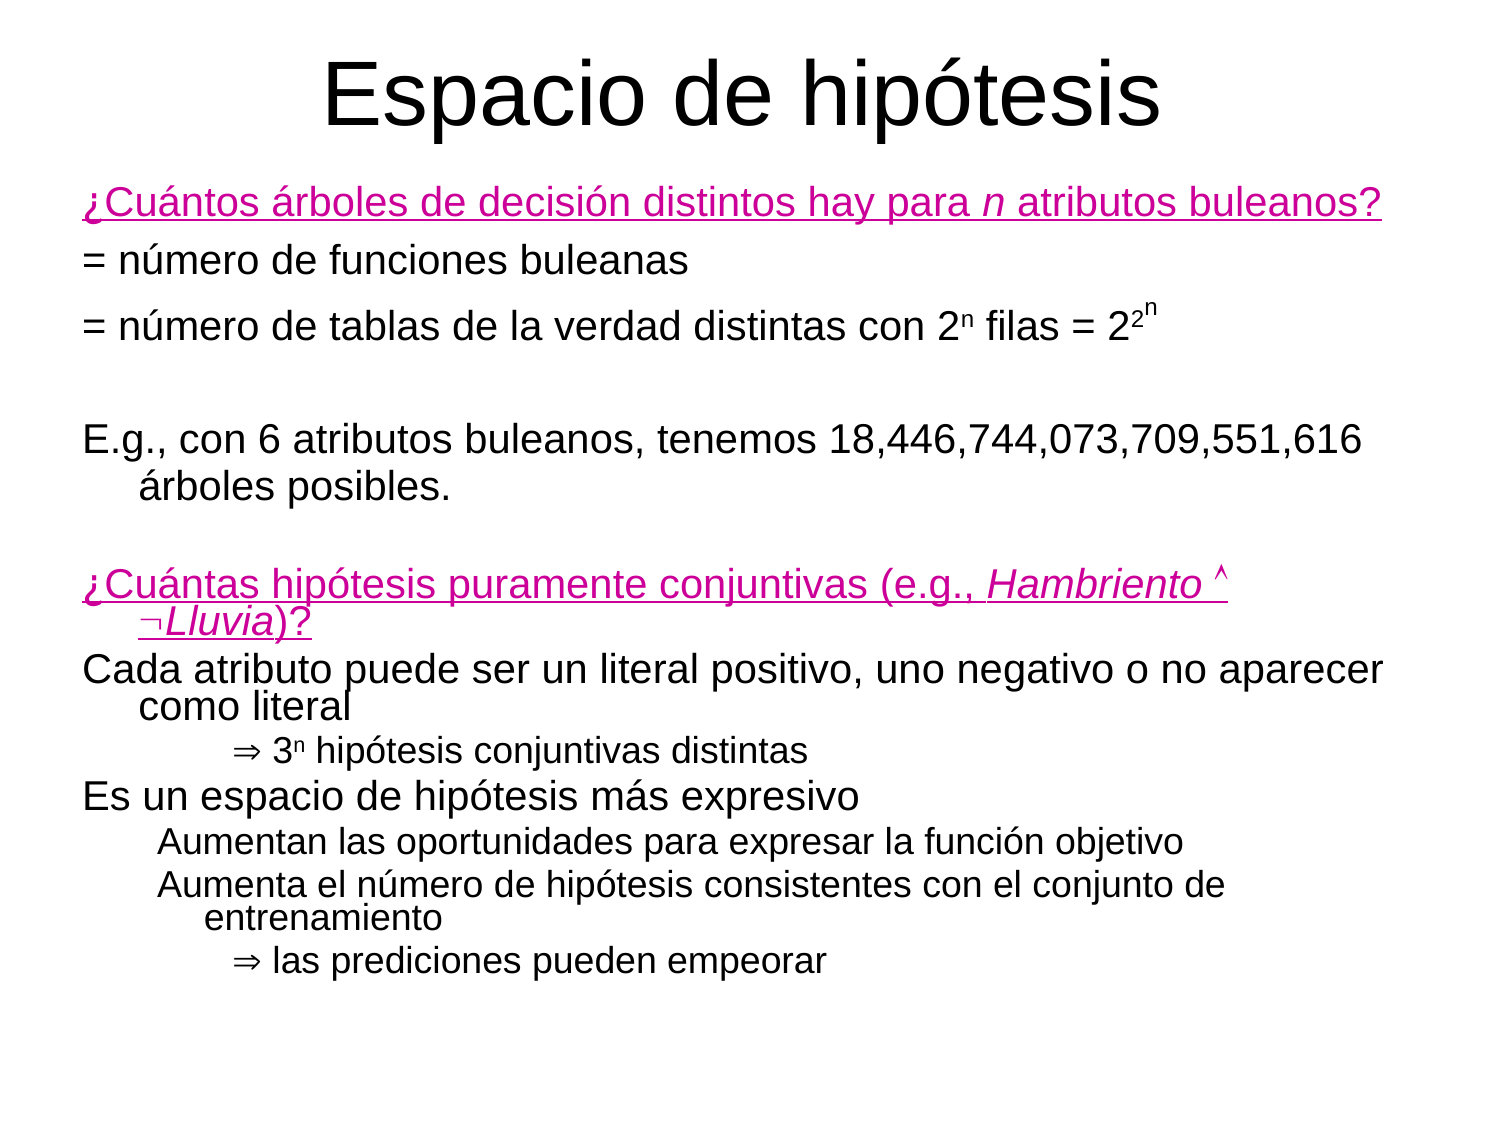

# Espacio de hipótesis
¿Cuántos árboles de decisión distintos hay para n atributos buleanos?
= número de funciones buleanas
= número de tablas de la verdad distintas con 2n filas = 22n
E.g., con 6 atributos buleanos, tenemos 18,446,744,073,709,551,616 árboles posibles.
¿Cuántas hipótesis puramente conjuntivas (e.g., Hambriento  Lluvia)?
Cada atributo puede ser un literal positivo, uno negativo o no aparecer como literal
		 3n hipótesis conjuntivas distintas
Es un espacio de hipótesis más expresivo
Aumentan las oportunidades para expresar la función objetivo
Aumenta el número de hipótesis consistentes con el conjunto de entrenamiento
		 las prediciones pueden empeorar